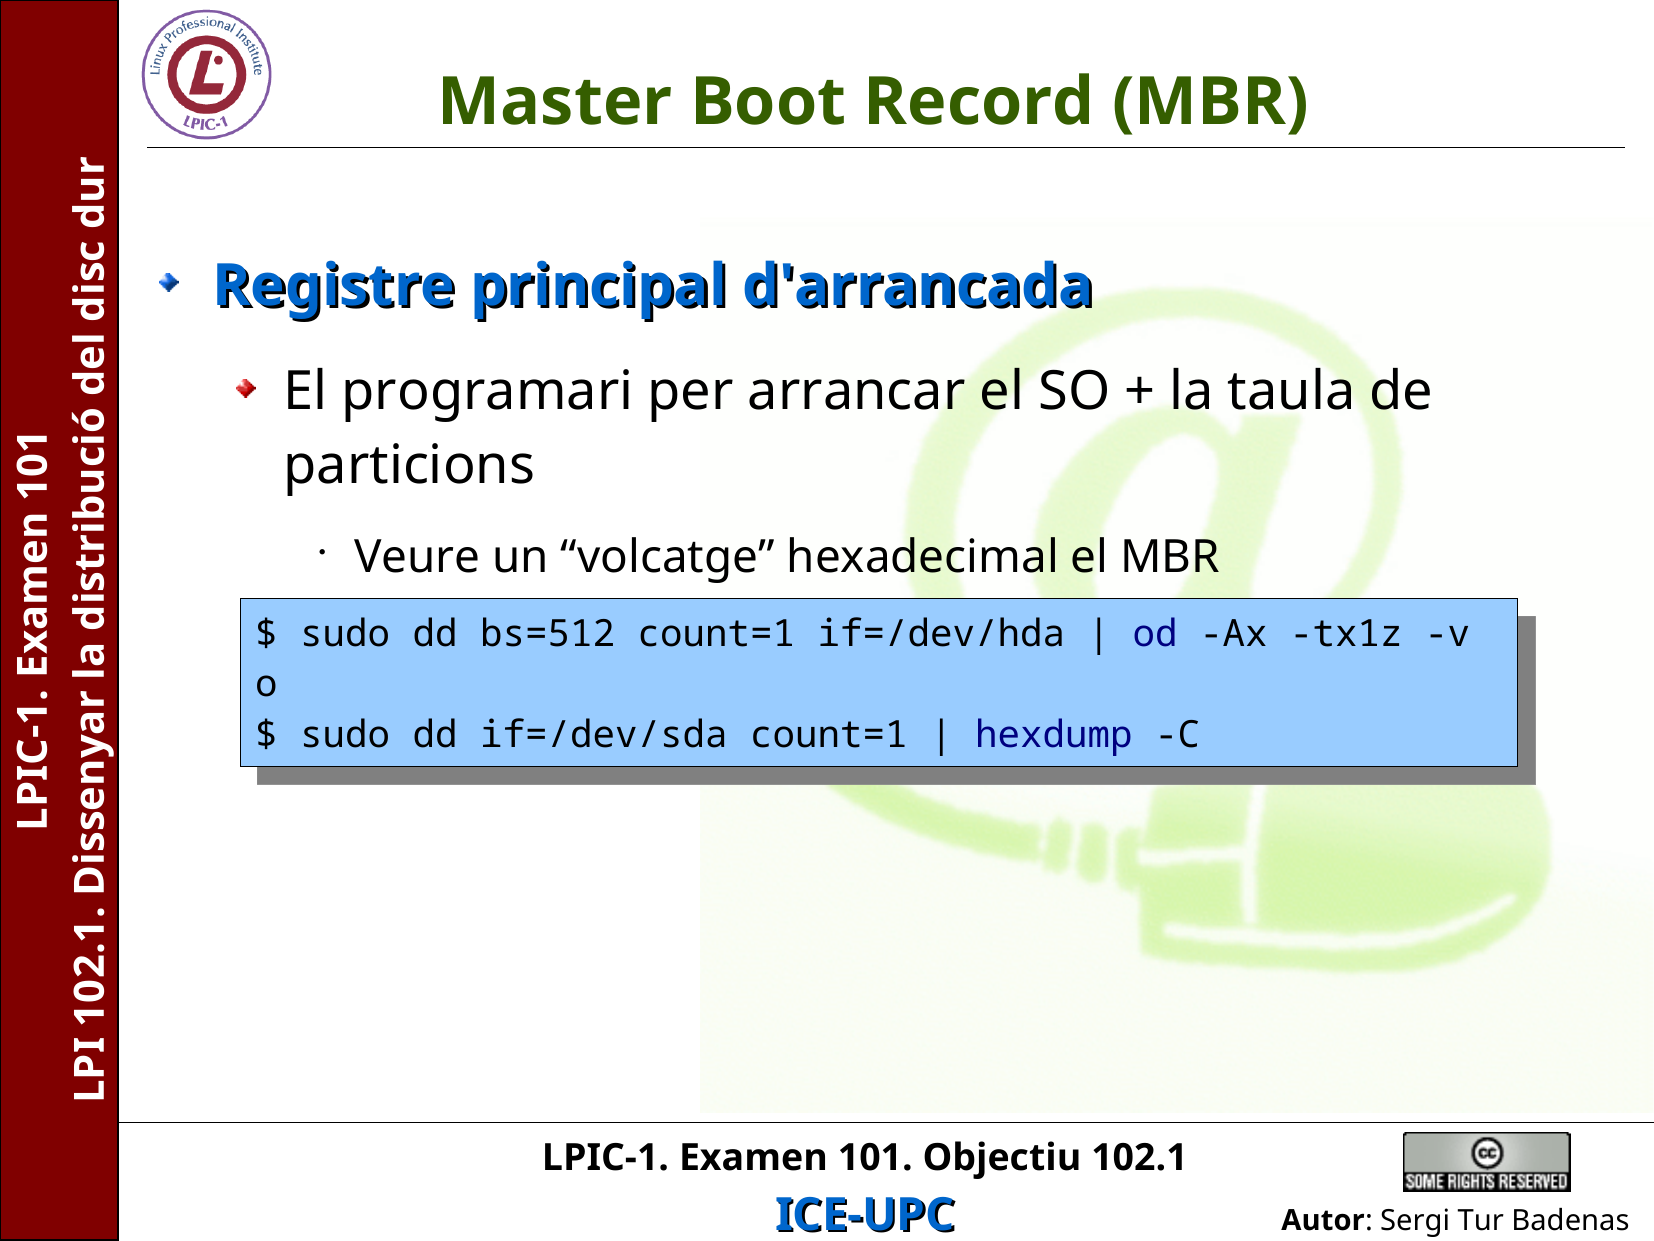

# Master Boot Record (MBR)
Registre principal d'arrancada
El programari per arrancar el SO + la taula de particions
Veure un “volcatge” hexadecimal el MBR
$ sudo dd bs=512 count=1 if=/dev/hda | od -Ax -tx1z -v
o
$ sudo dd if=/dev/sda count=1 | hexdump -C